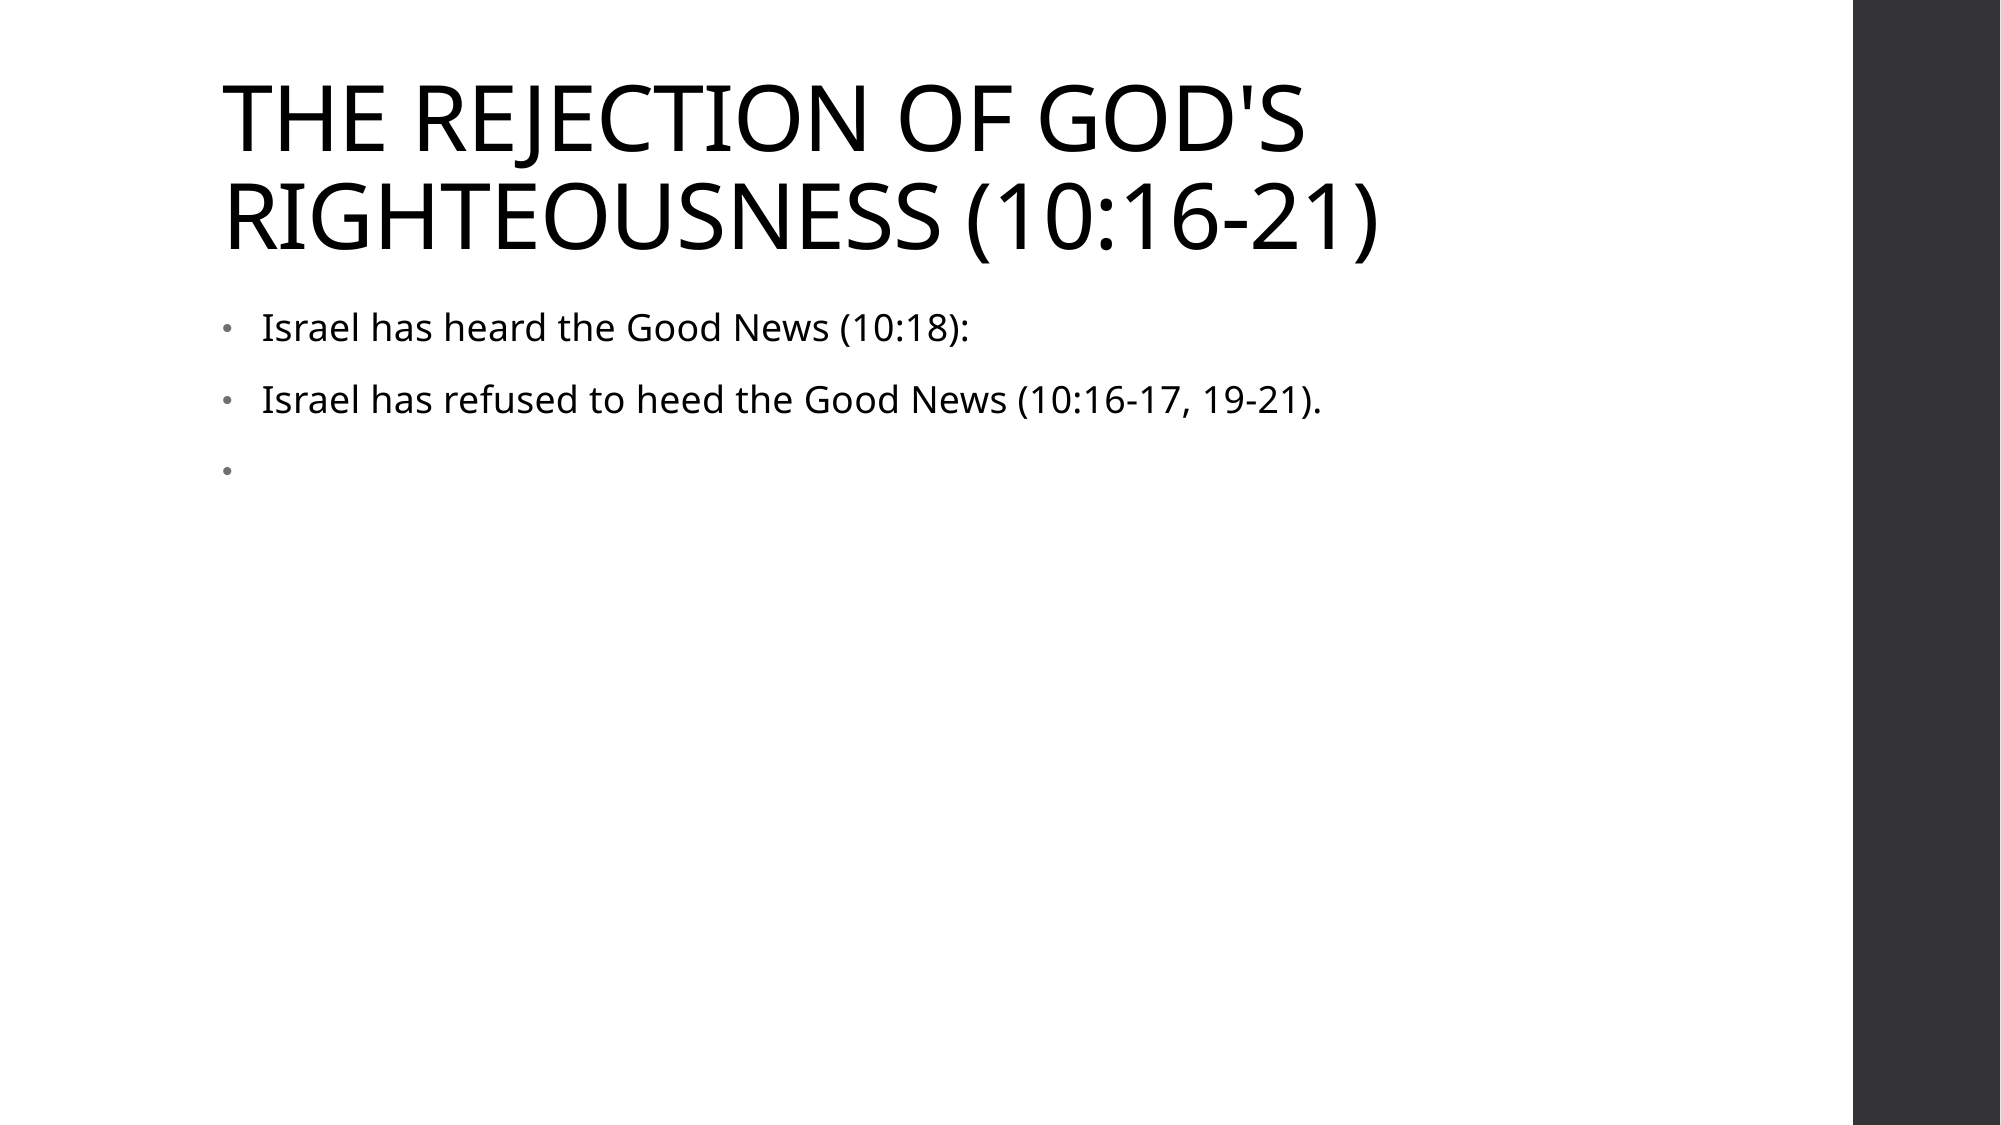

# THE REJECTION OF GOD'S RIGHTEOUSNESS (10:16-21)
 Israel has heard the Good News (10:18):
 Israel has refused to heed the Good News (10:16-17, 19-21).